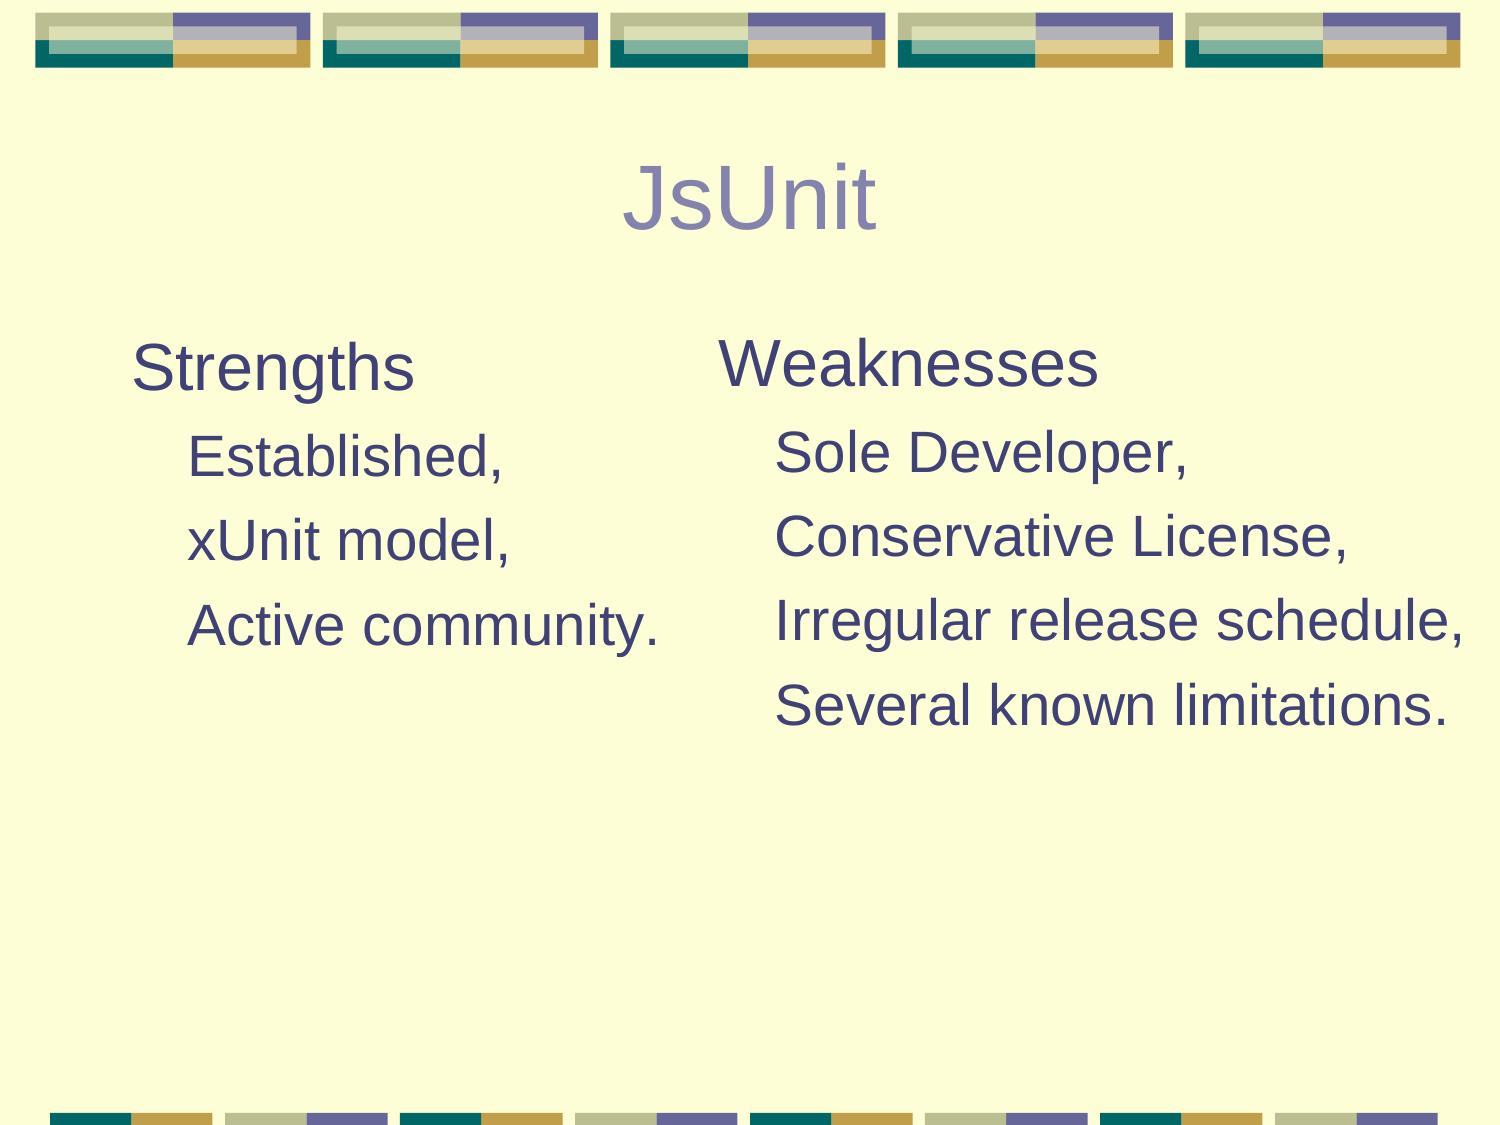

# JsUnit
 Weaknesses
Sole Developer,
Conservative License,
Irregular release schedule,
Several known limitations.
 Strengths
Established,
xUnit model,
Active community.